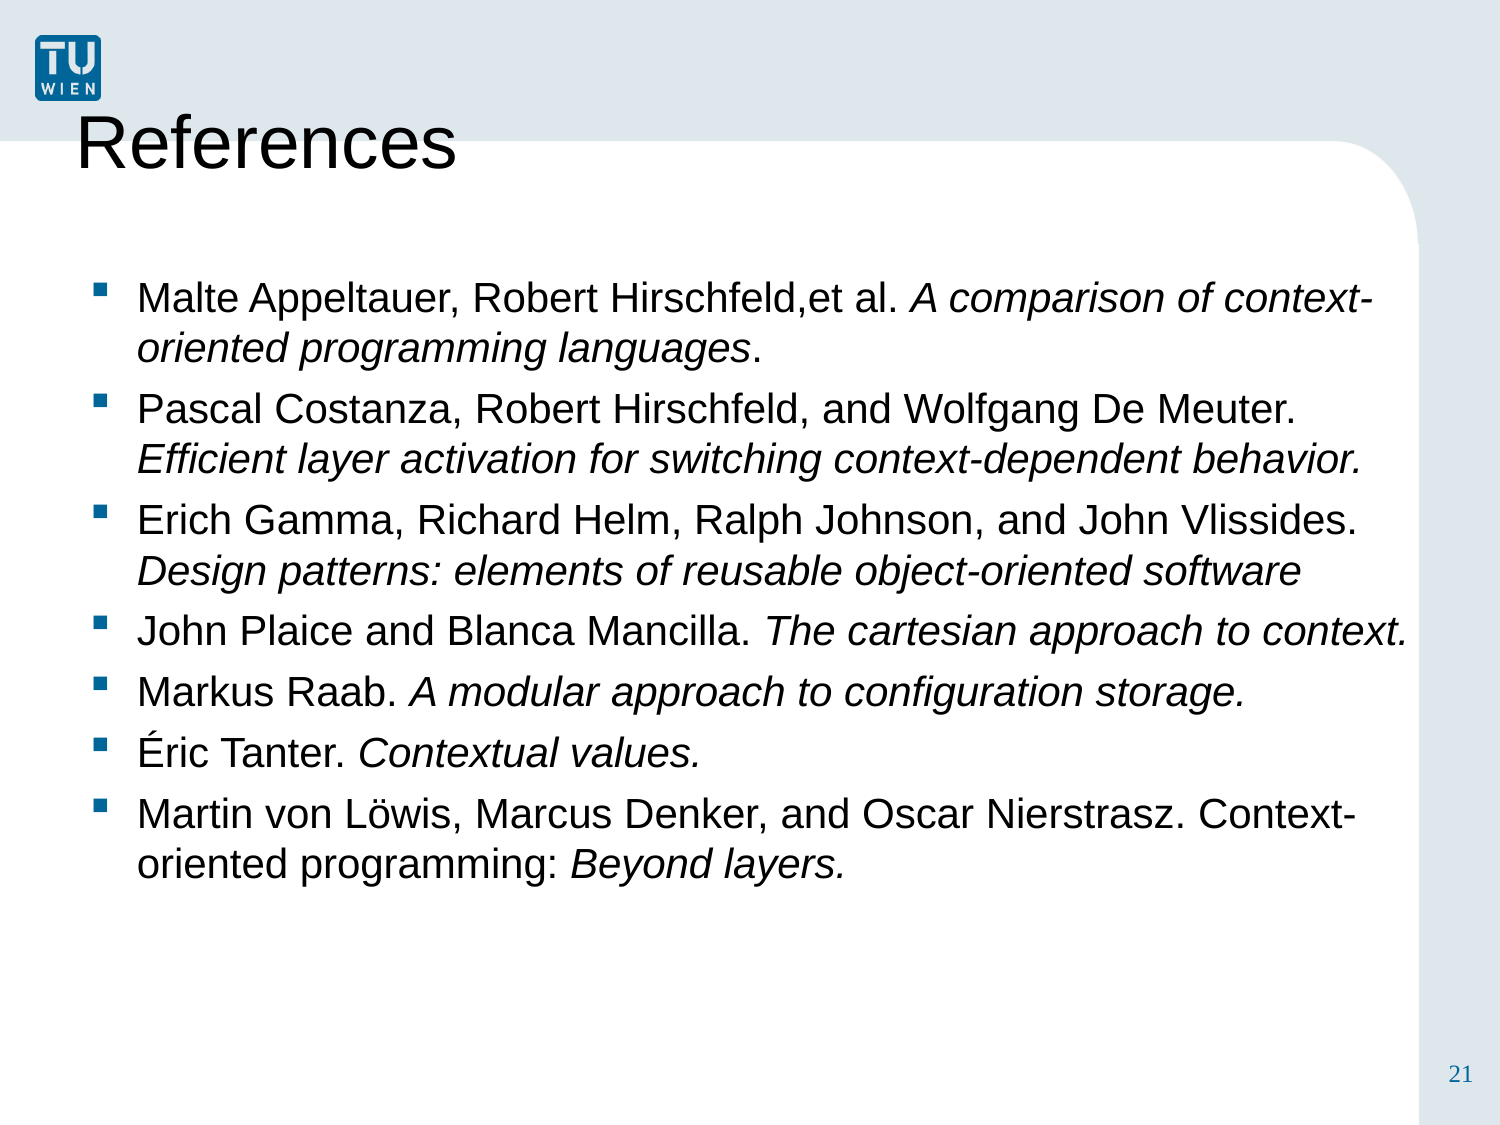

# References
Malte Appeltauer, Robert Hirschfeld,et al. A comparison of context-oriented programming languages.
Pascal Costanza, Robert Hirschfeld, and Wolfgang De Meuter. Efficient layer activation for switching context-dependent behavior.
Erich Gamma, Richard Helm, Ralph Johnson, and John Vlissides. Design patterns: elements of reusable object-oriented software
John Plaice and Blanca Mancilla. The cartesian approach to context.
Markus Raab. A modular approach to configuration storage.
Éric Tanter. Contextual values.
Martin von Löwis, Marcus Denker, and Oscar Nierstrasz. Context-oriented programming: Beyond layers.
21